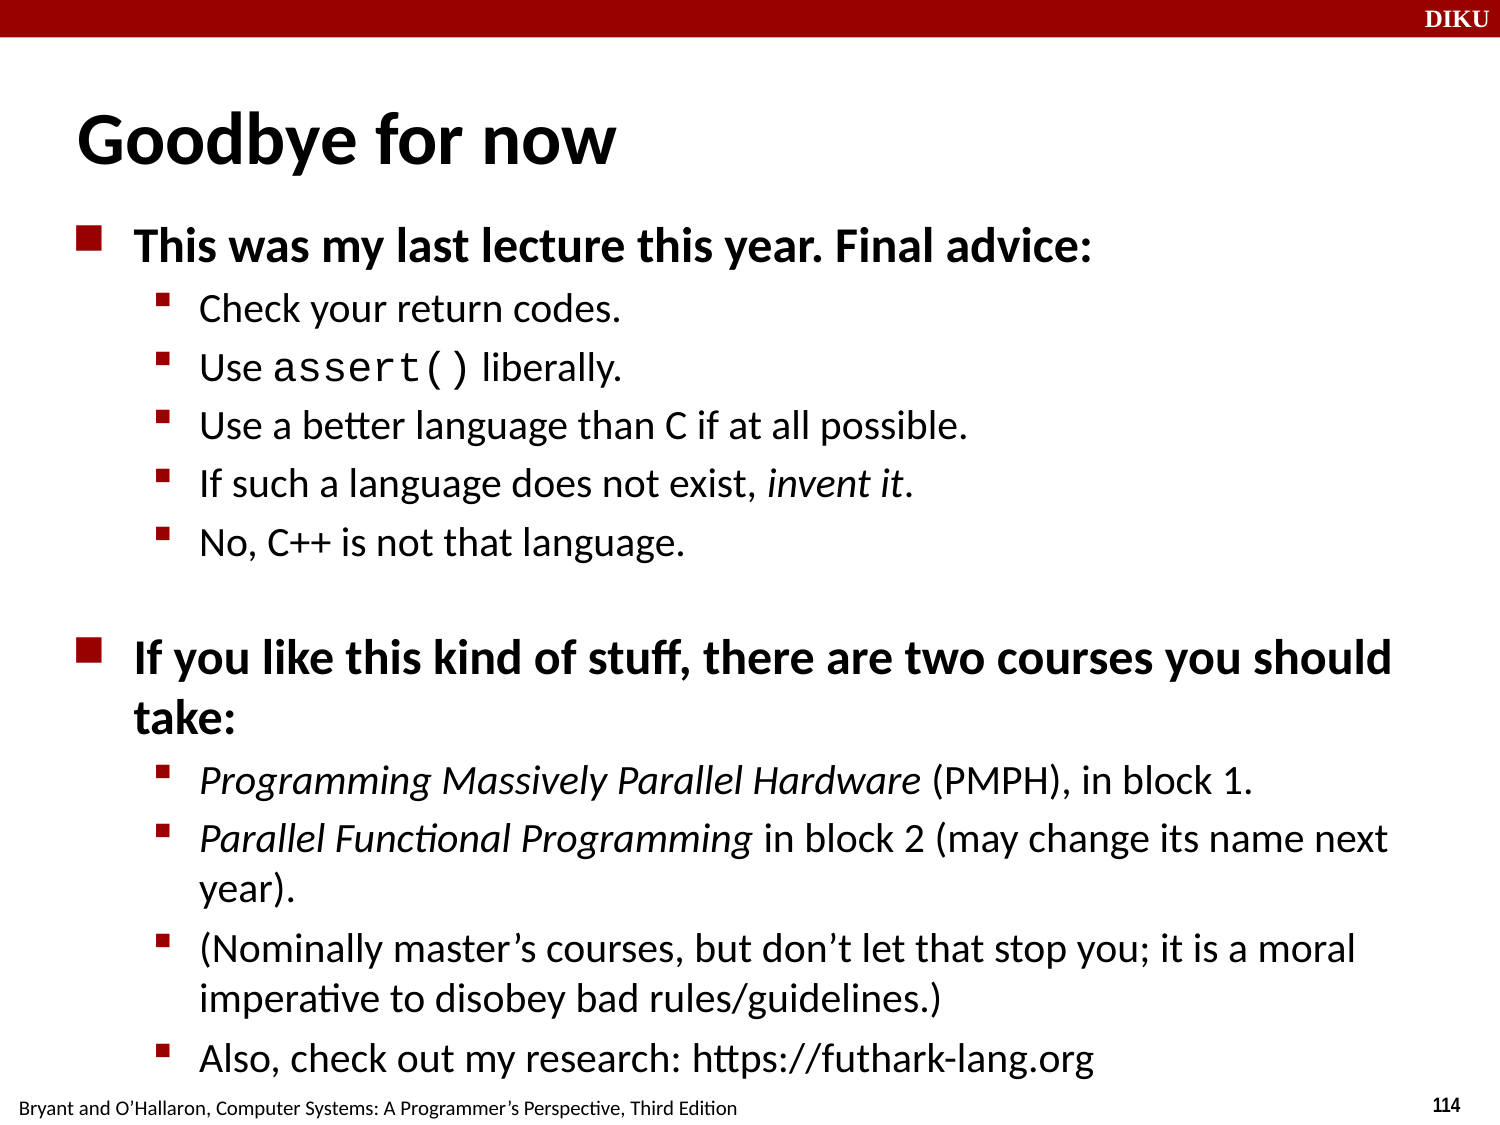

Goodbye for now
This was my last lecture this year. Final advice:
Check your return codes.
Use assert() liberally.
Use a better language than C if at all possible.
If such a language does not exist, invent it.
No, C++ is not that language.
If you like this kind of stuff, there are two courses you should take:
Programming Massively Parallel Hardware (PMPH), in block 1.
Parallel Functional Programming in block 2 (may change its name next year).
(Nominally master’s courses, but don’t let that stop you; it is a moral imperative to disobey bad rules/guidelines.)
Also, check out my research: https://futhark-lang.org